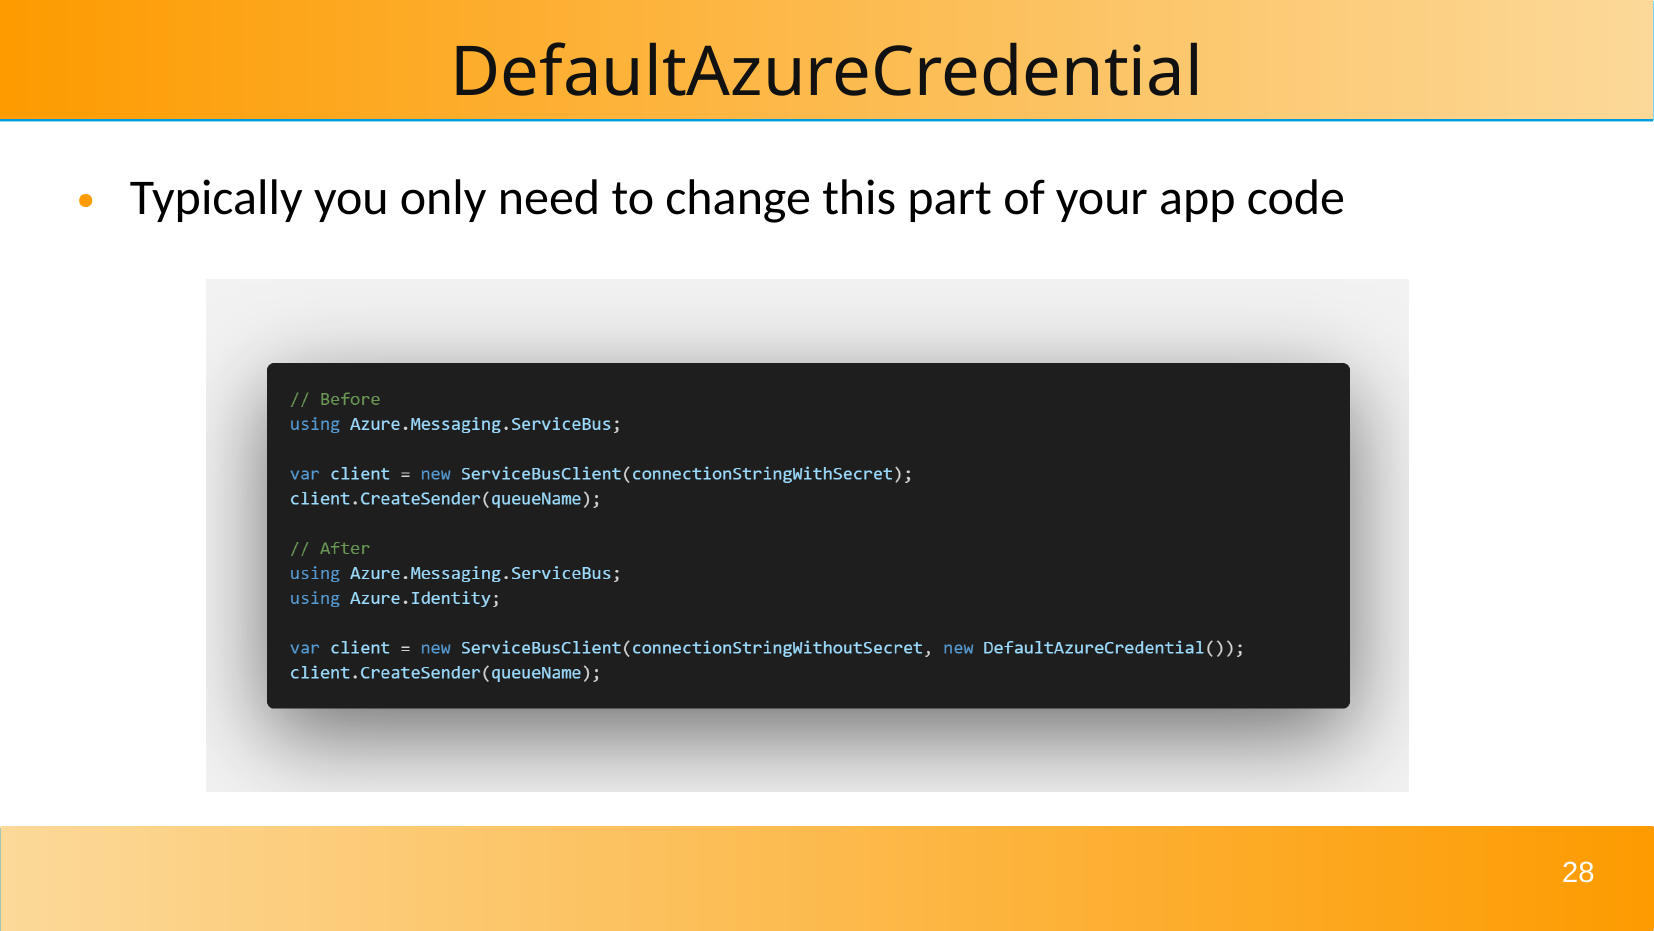

# DefaultAzureCredential
Typically you only need to change this part of your app code
28